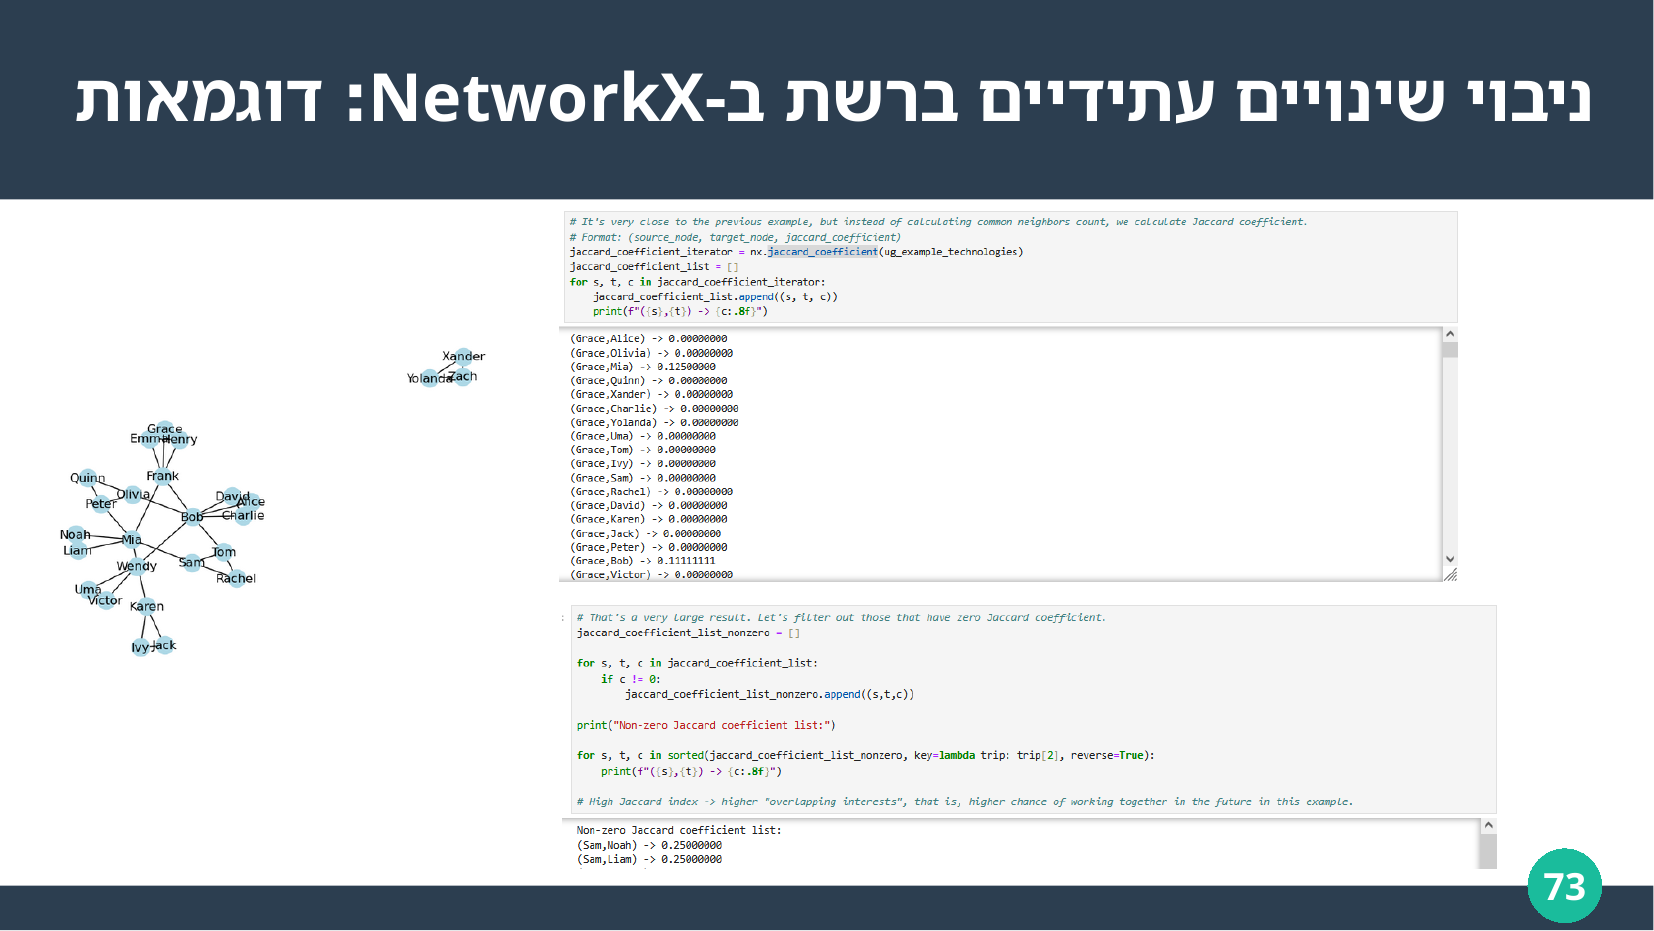

# ניבוי שינויים עתידיים ברשת ב-NetworkX: דוגמאות
73